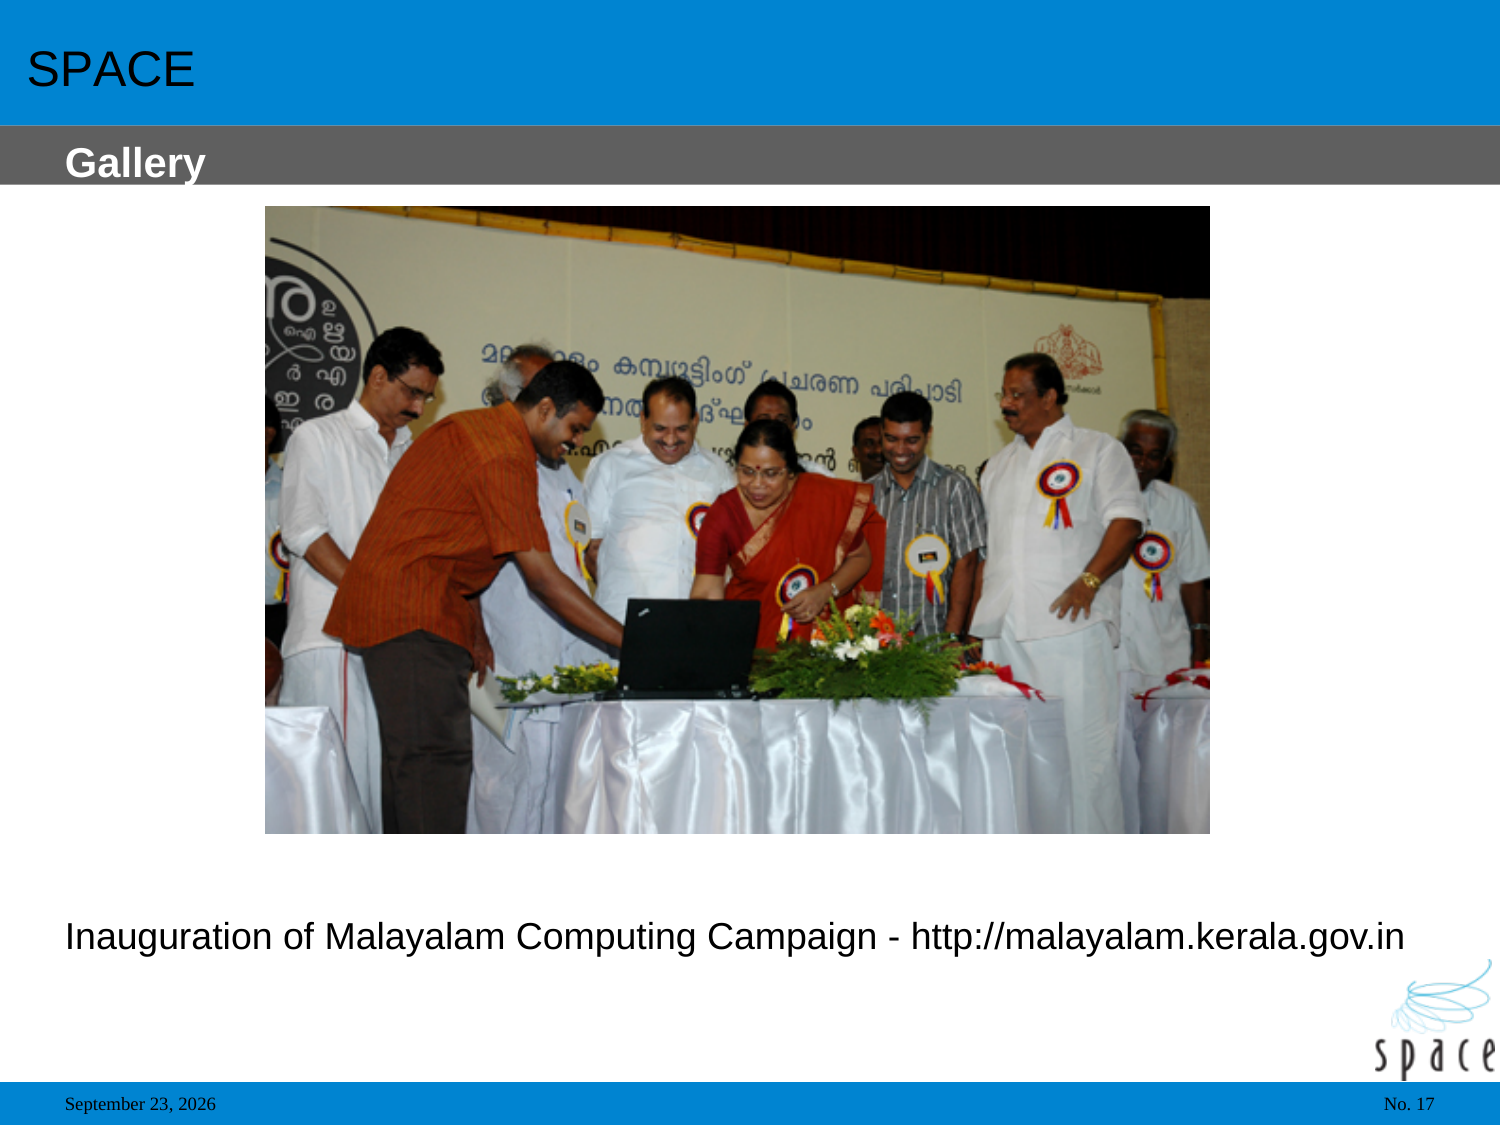

# Gallery
Inauguration of Malayalam Computing Campaign - http://malayalam.kerala.gov.in
17